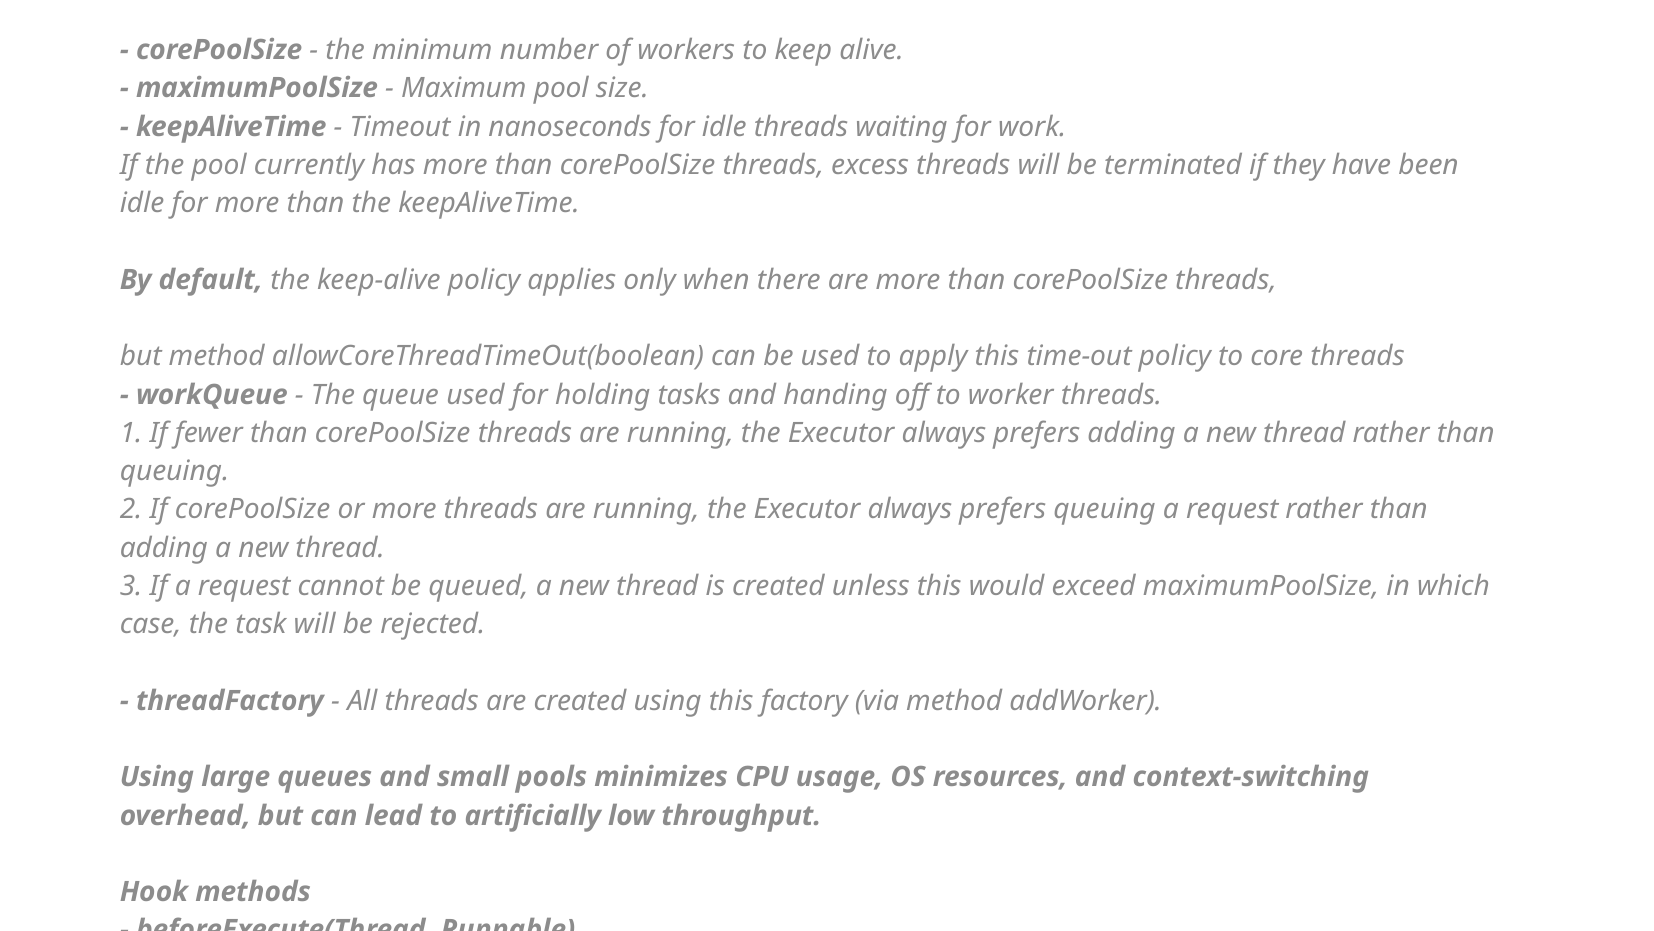

- corePoolSize - the minimum number of workers to keep alive.
- maximumPoolSize - Maximum pool size.
- keepAliveTime - Timeout in nanoseconds for idle threads waiting for work.
If the pool currently has more than corePoolSize threads, excess threads will be terminated if they have been idle for more than the keepAliveTime.
By default, the keep-alive policy applies only when there are more than corePoolSize threads,
but method allowCoreThreadTimeOut(boolean) can be used to apply this time-out policy to core threads
- workQueue - The queue used for holding tasks and handing off to worker threads.
1. If fewer than corePoolSize threads are running, the Executor always prefers adding a new thread rather than queuing.
2. If corePoolSize or more threads are running, the Executor always prefers queuing a request rather than adding a new thread.
3. If a request cannot be queued, a new thread is created unless this would exceed maximumPoolSize, in which case, the task will be rejected.
- threadFactory - All threads are created using this factory (via method addWorker).
Using large queues and small pools minimizes CPU usage, OS resources, and context-switching overhead, but can lead to artificially low throughput.
Hook methods
- beforeExecute(Thread, Runnable)
- afterExecute(Runnable, Throwable)
- terminated()